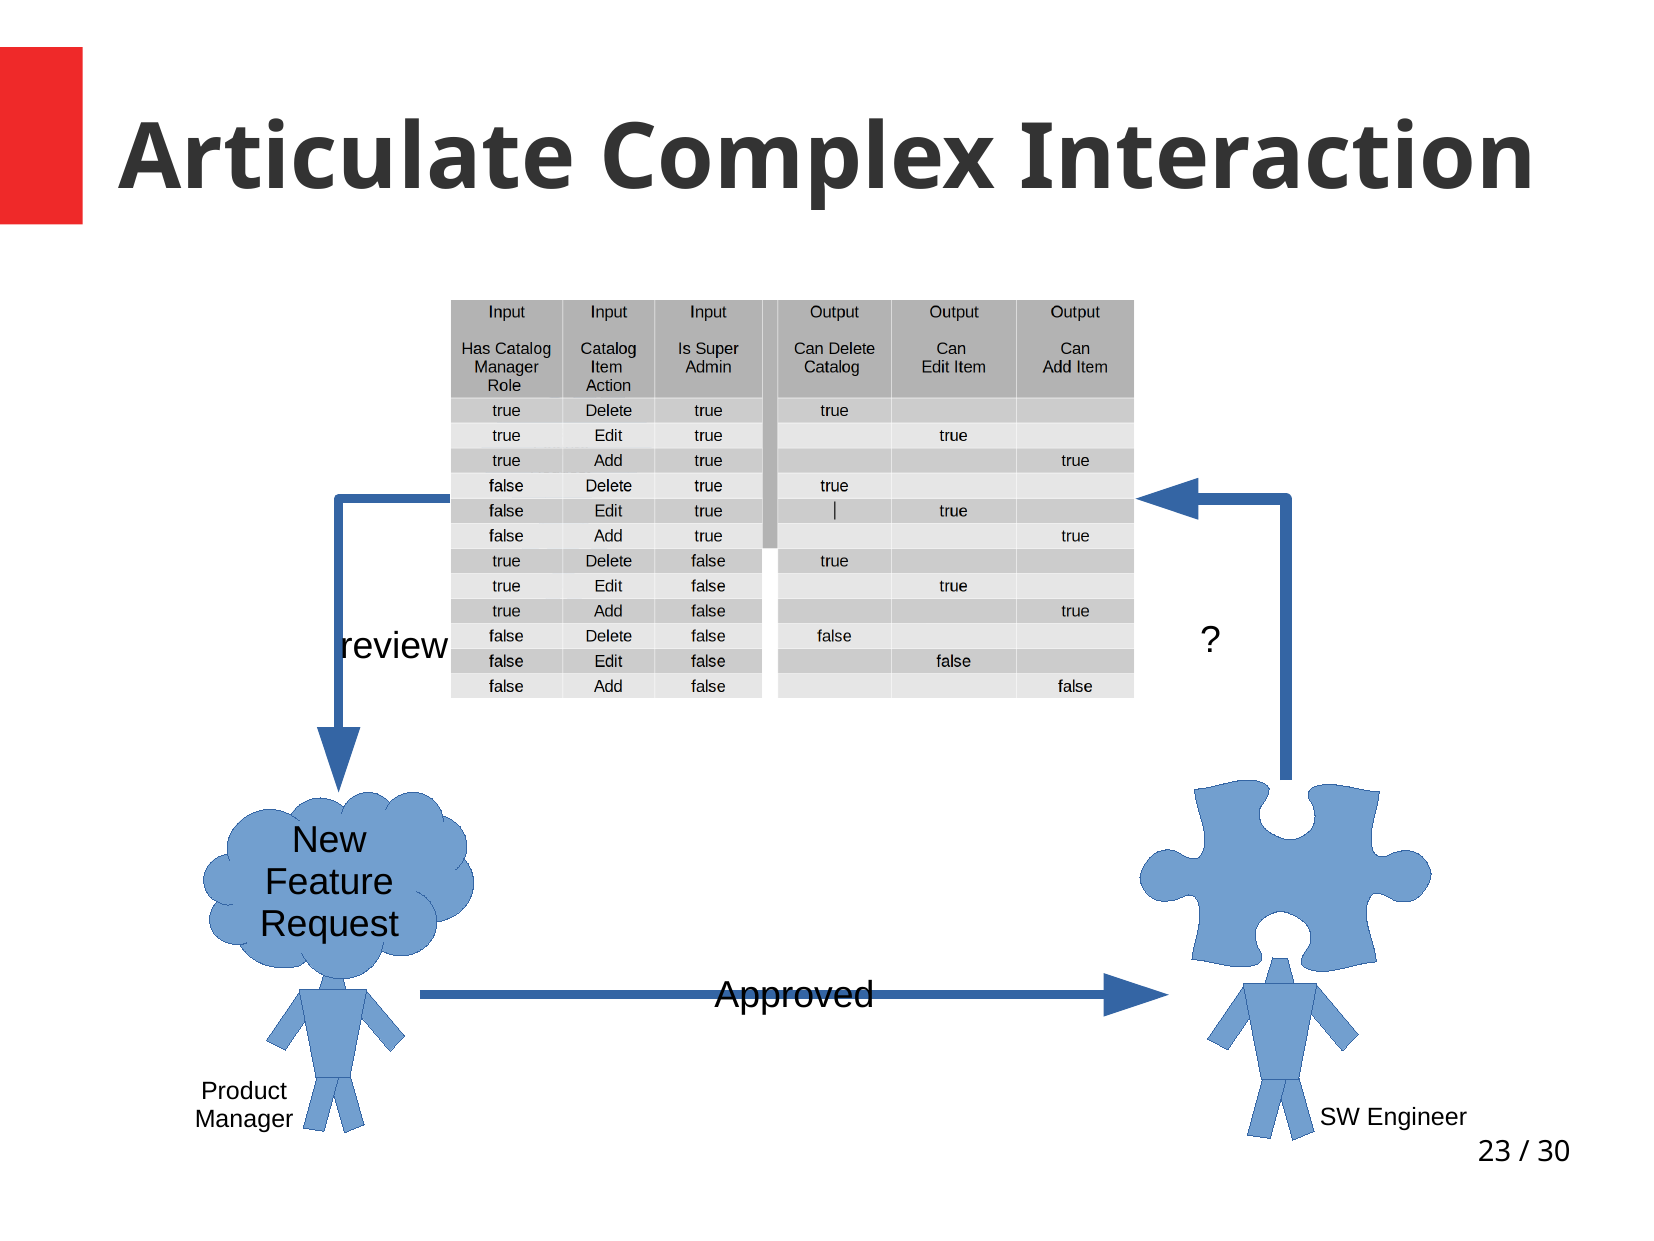

# Articulate Complex Interaction
New
Feature
Request
Product
Manager
SW Engineer
23